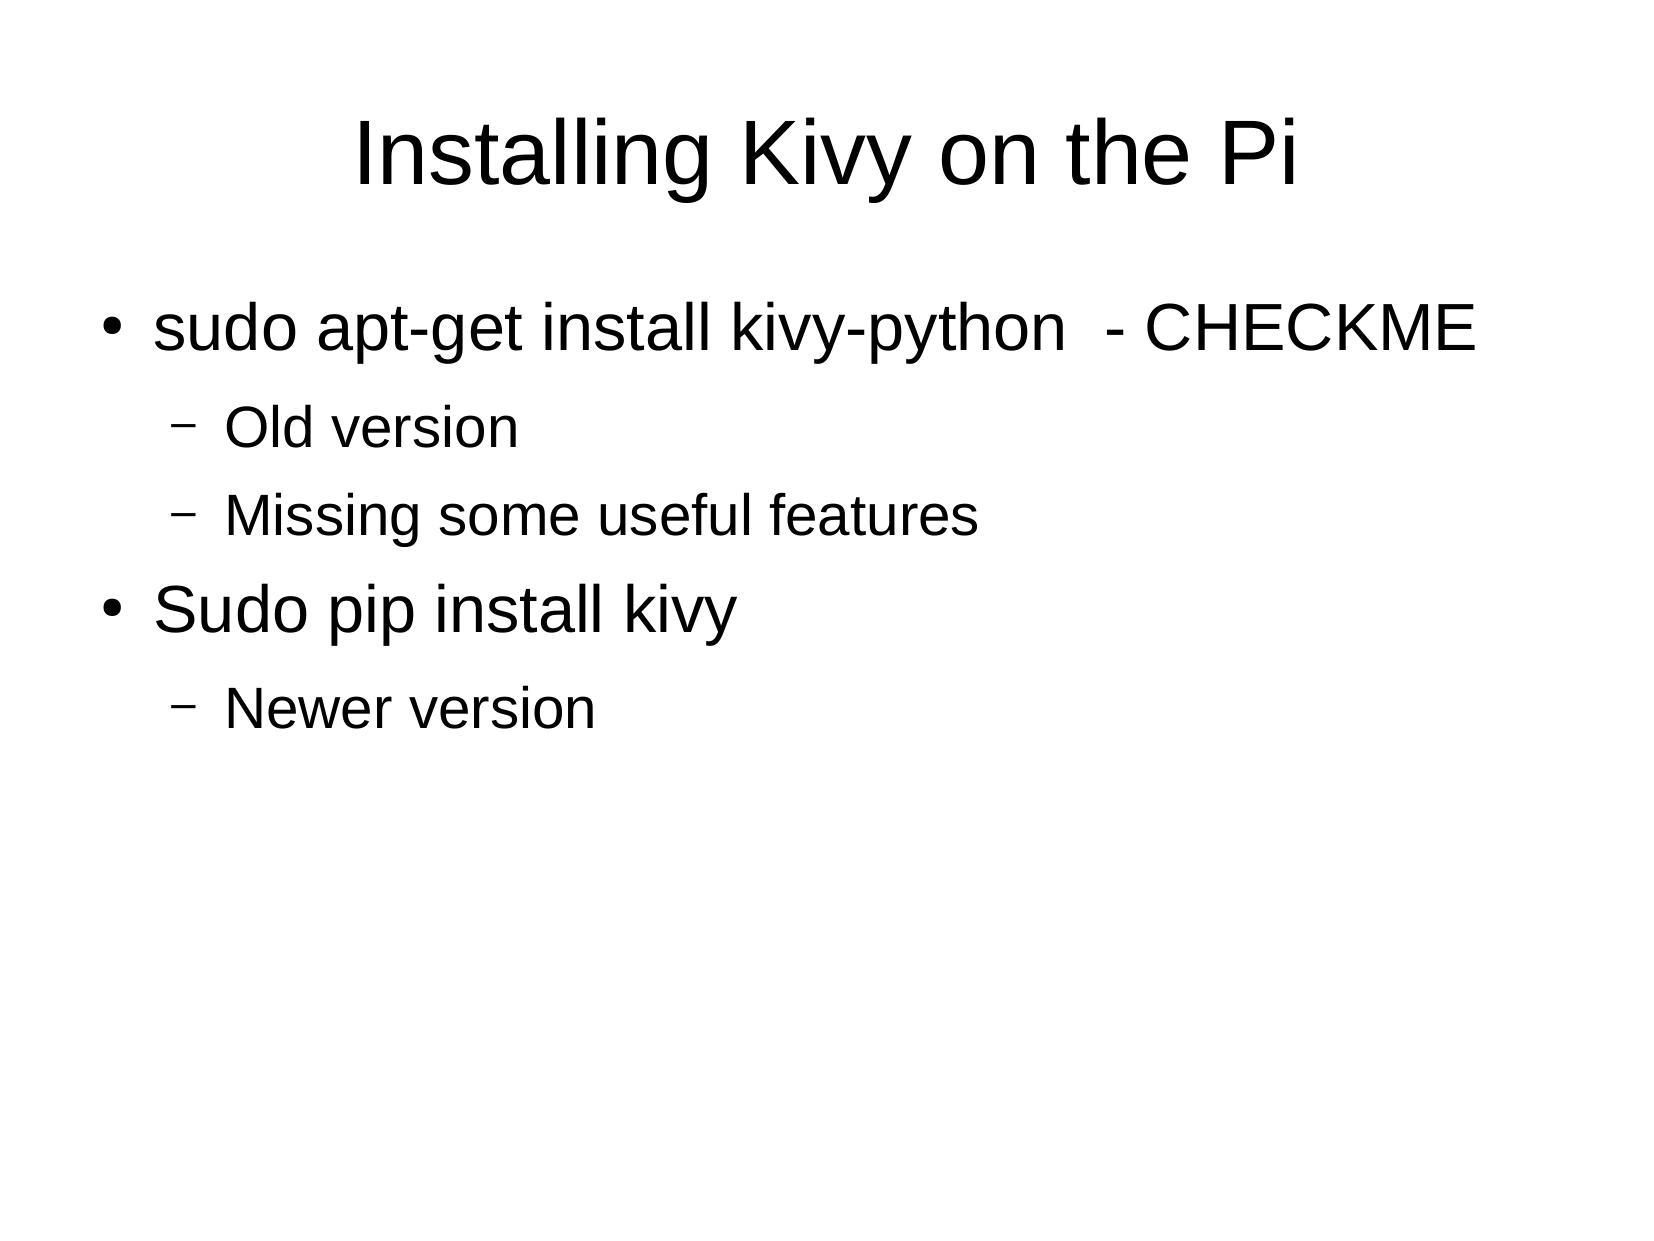

# Installing Kivy on the Pi
sudo apt-get install kivy-python - CHECKME
Old version
Missing some useful features
Sudo pip install kivy
Newer version